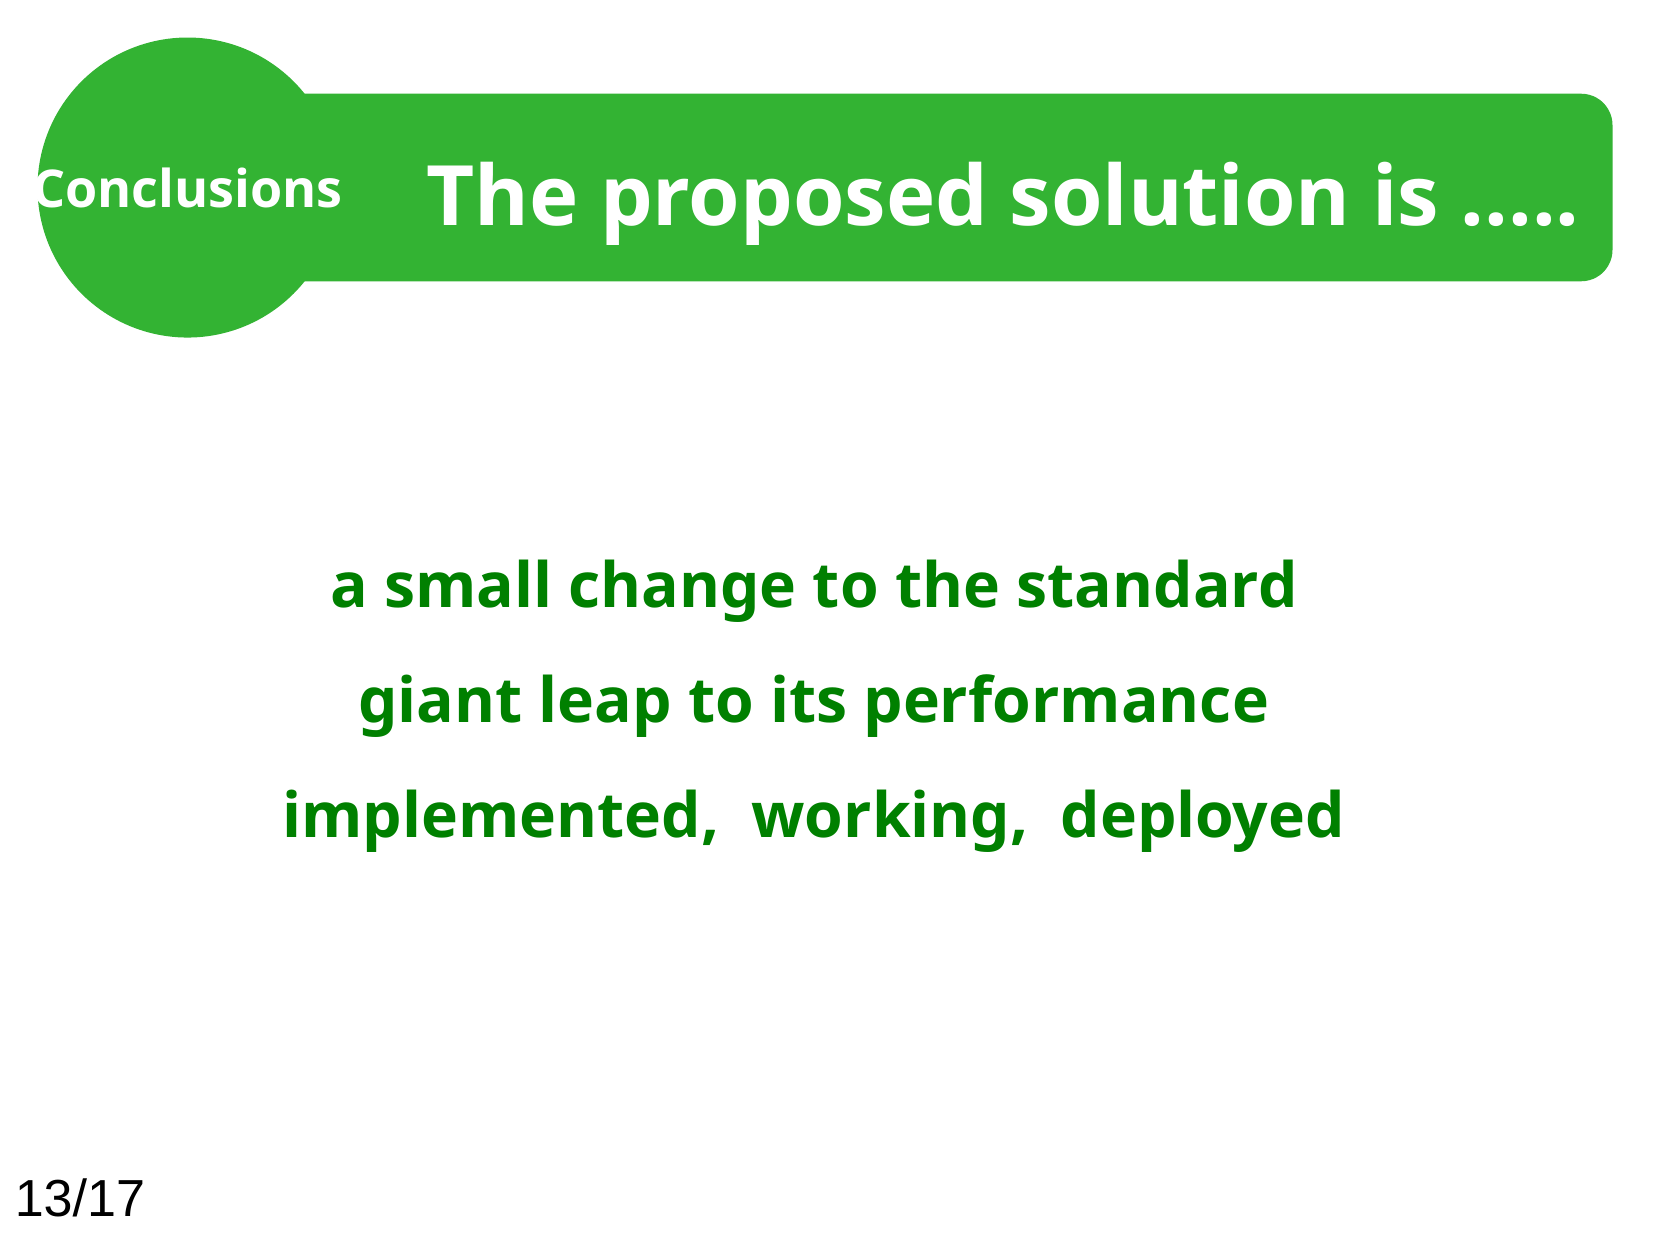

Conclusions
The proposed solution is .....
a small change to the standard
giant leap to its performance
implemented, working, deployed
13/17